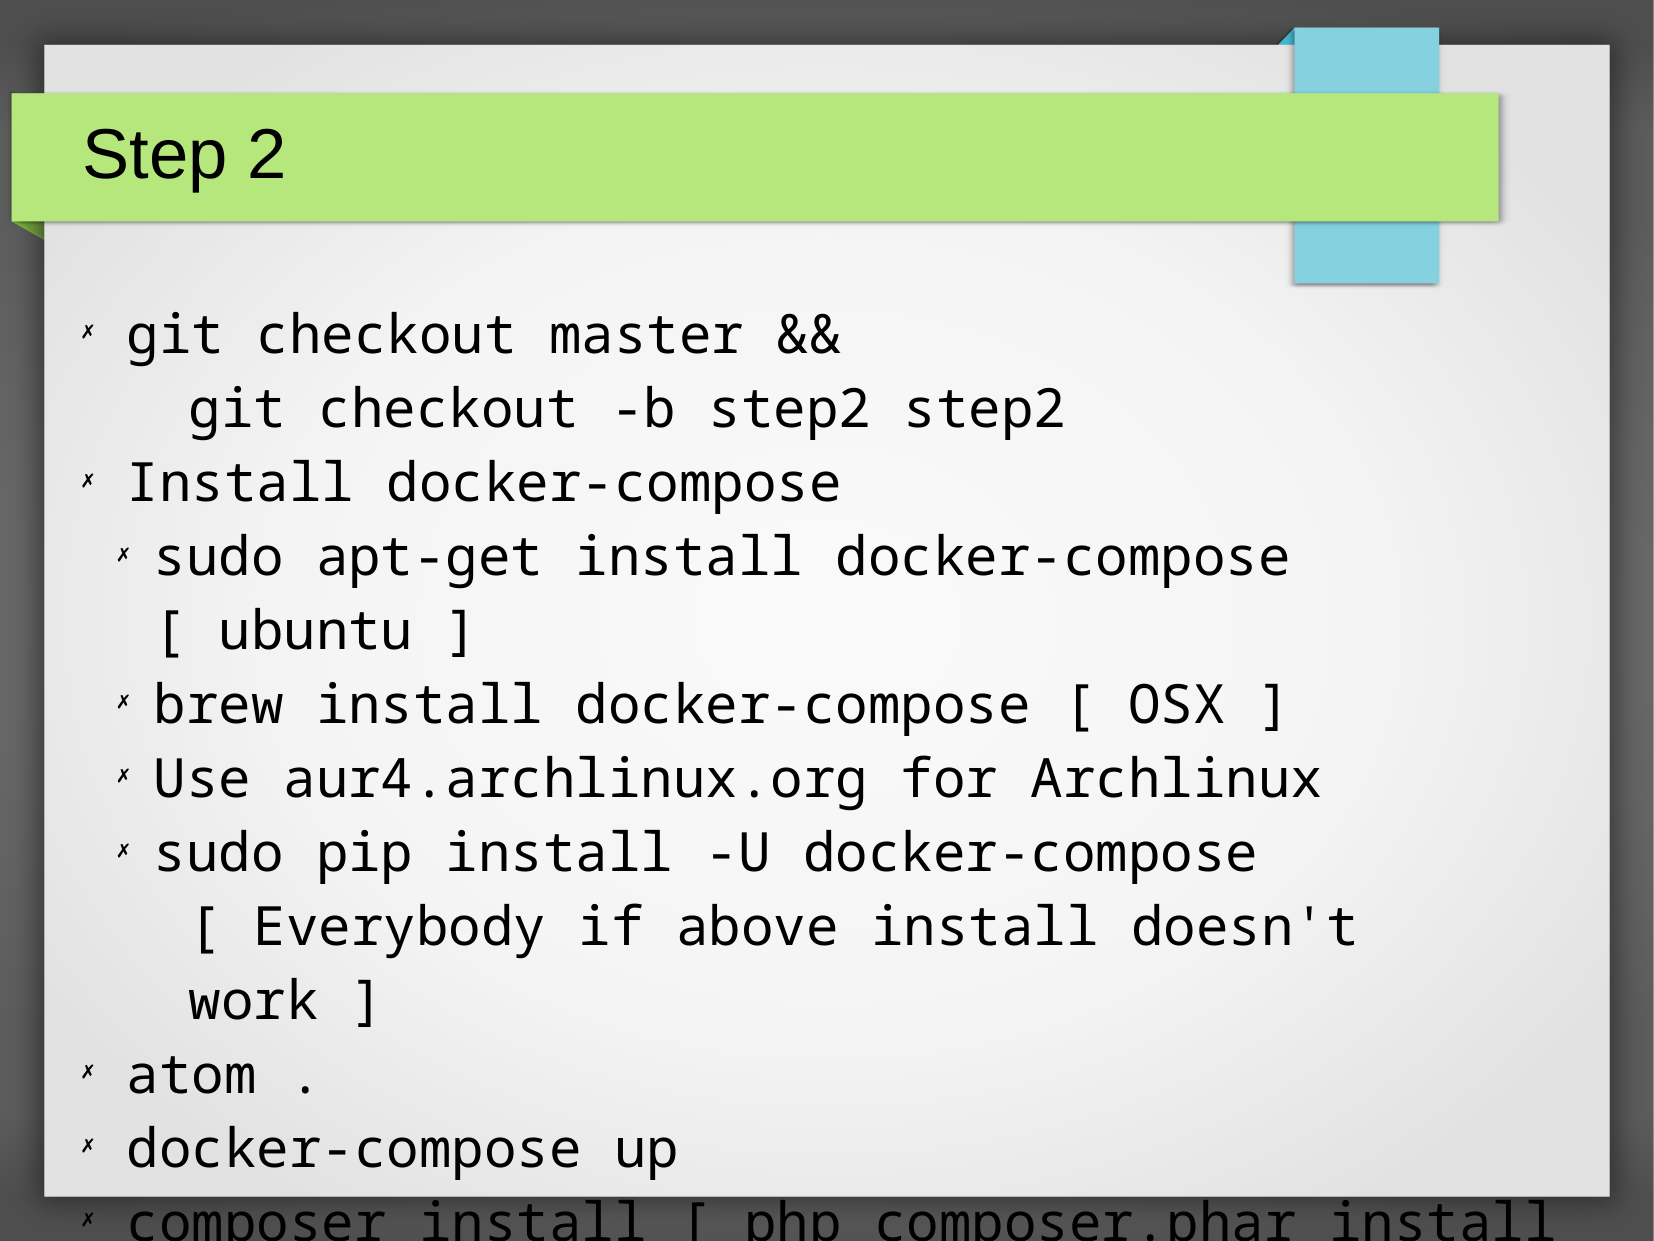

# Step 2
 git checkout master &&
git checkout -b step2 step2
 Install docker-compose
sudo apt-get install docker-compose [ ubuntu ]
brew install docker-compose [ OSX ]
Use aur4.archlinux.org for Archlinux
sudo pip install -U docker-compose
[ Everybody if above install doesn't work ]
 atom .
 docker-compose up
 composer install [ php composer.phar install ]
 Open localhost:8000